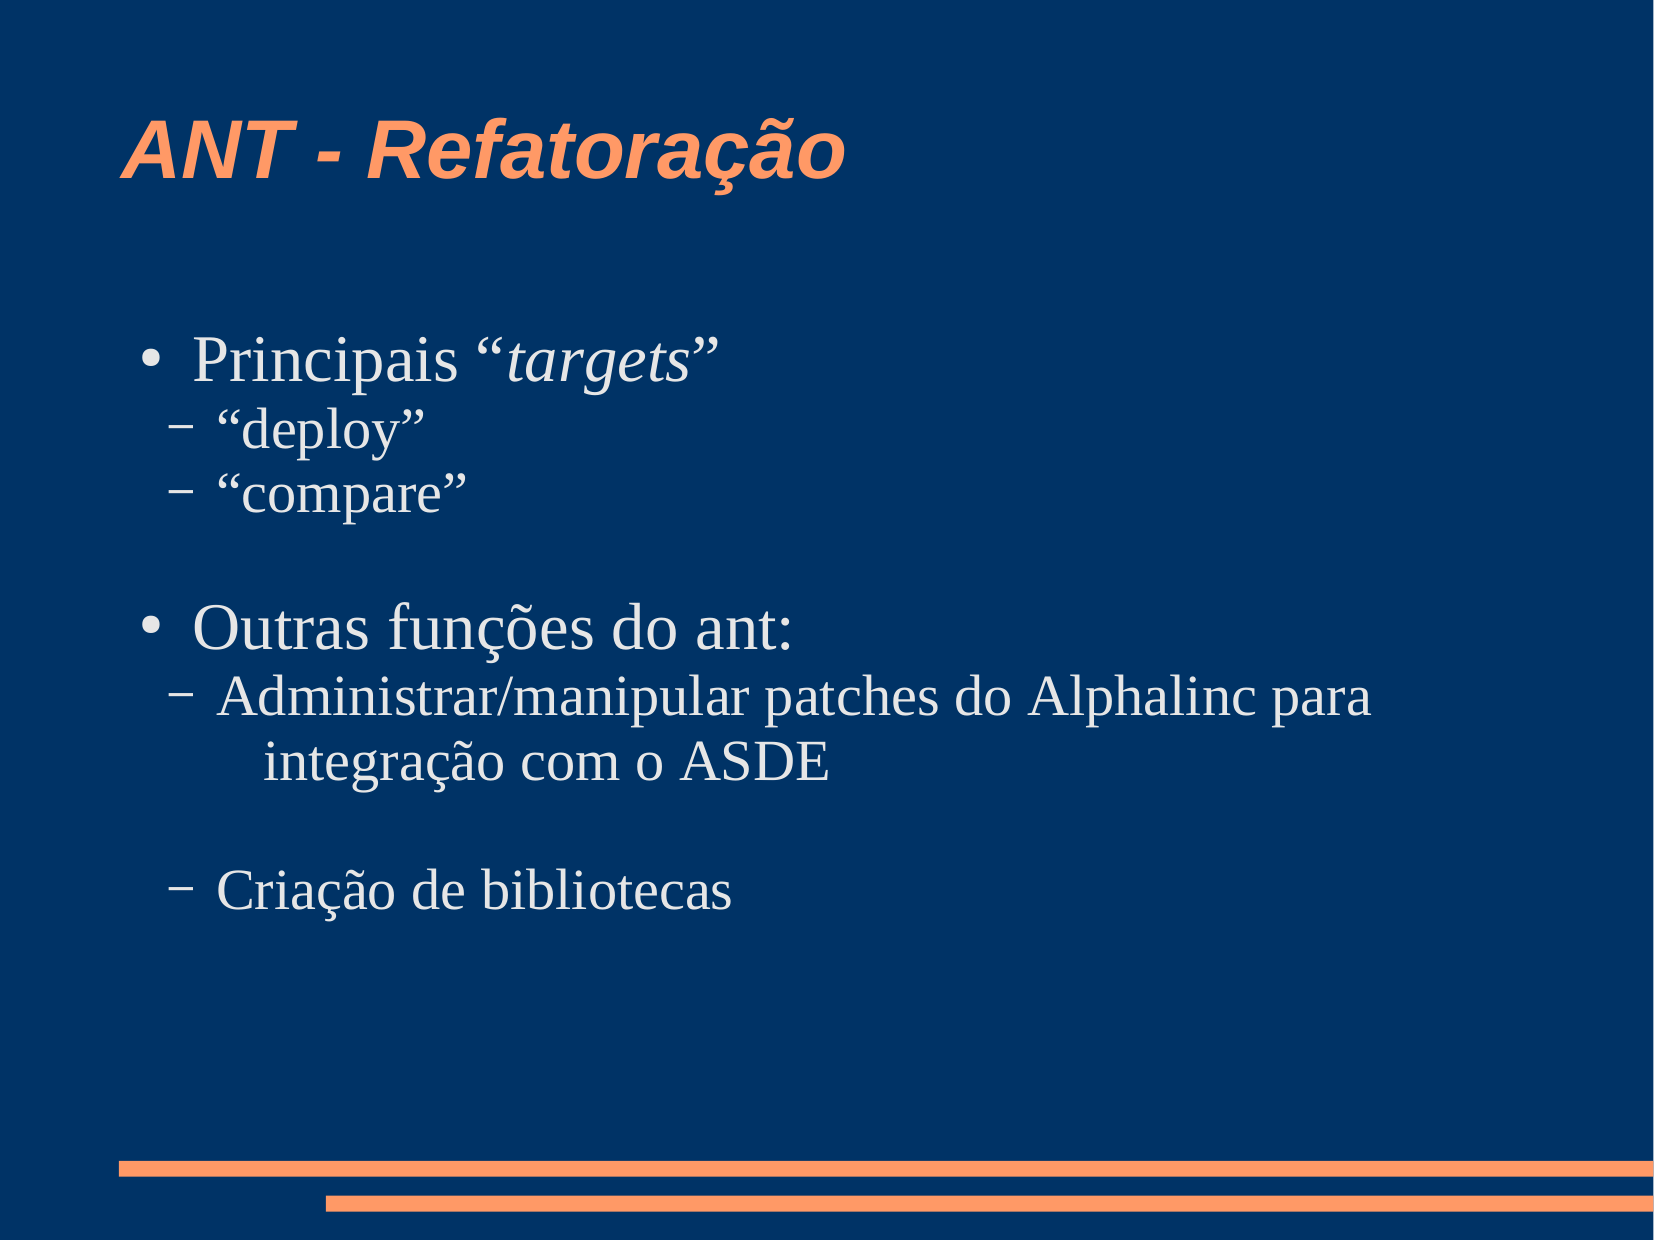

# ANT - Refatoração
Principais “targets”
“deploy”
“compare”
Outras funções do ant:
Administrar/manipular patches do Alphalinc para integração com o ASDE
Criação de bibliotecas